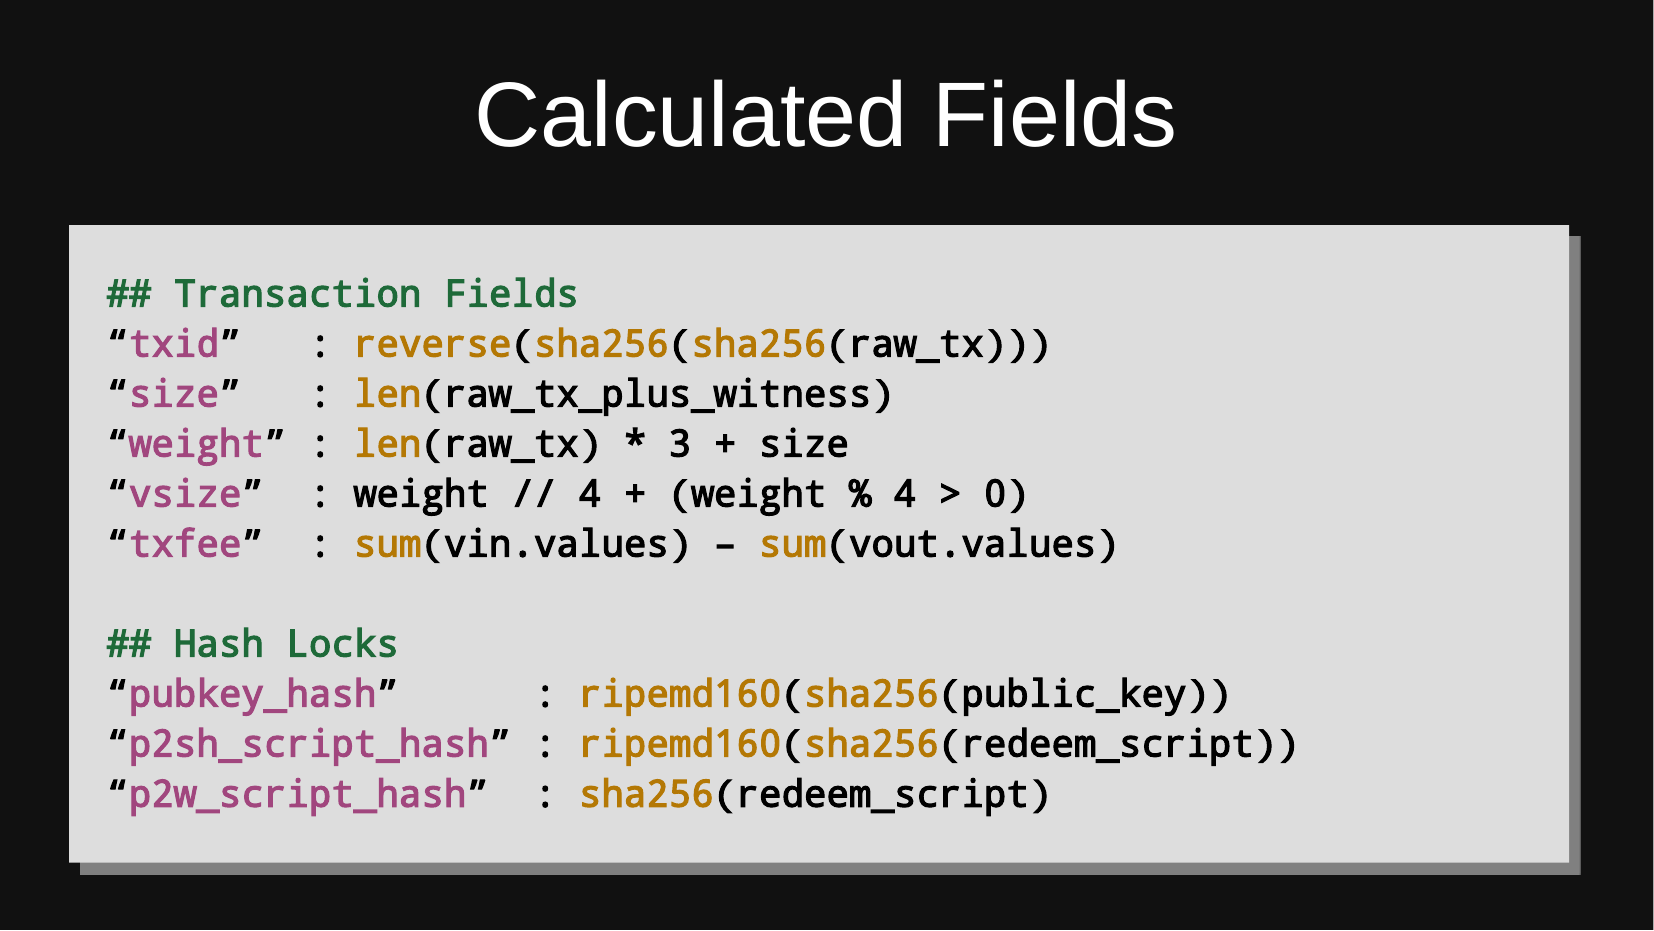

# Calculated Fields
 ## Transaction Fields
 “txid” : reverse(sha256(sha256(raw_tx)))
 “size” : len(raw_tx_plus_witness)
 “weight” : len(raw_tx) * 3 + size
 “vsize” : weight // 4 + (weight % 4 > 0)
 “txfee” : sum(vin.values) – sum(vout.values)
 ## Hash Locks
 “pubkey_hash” : ripemd160(sha256(public_key))
 “p2sh_script_hash” : ripemd160(sha256(redeem_script))
 “p2w_script_hash” : sha256(redeem_script)